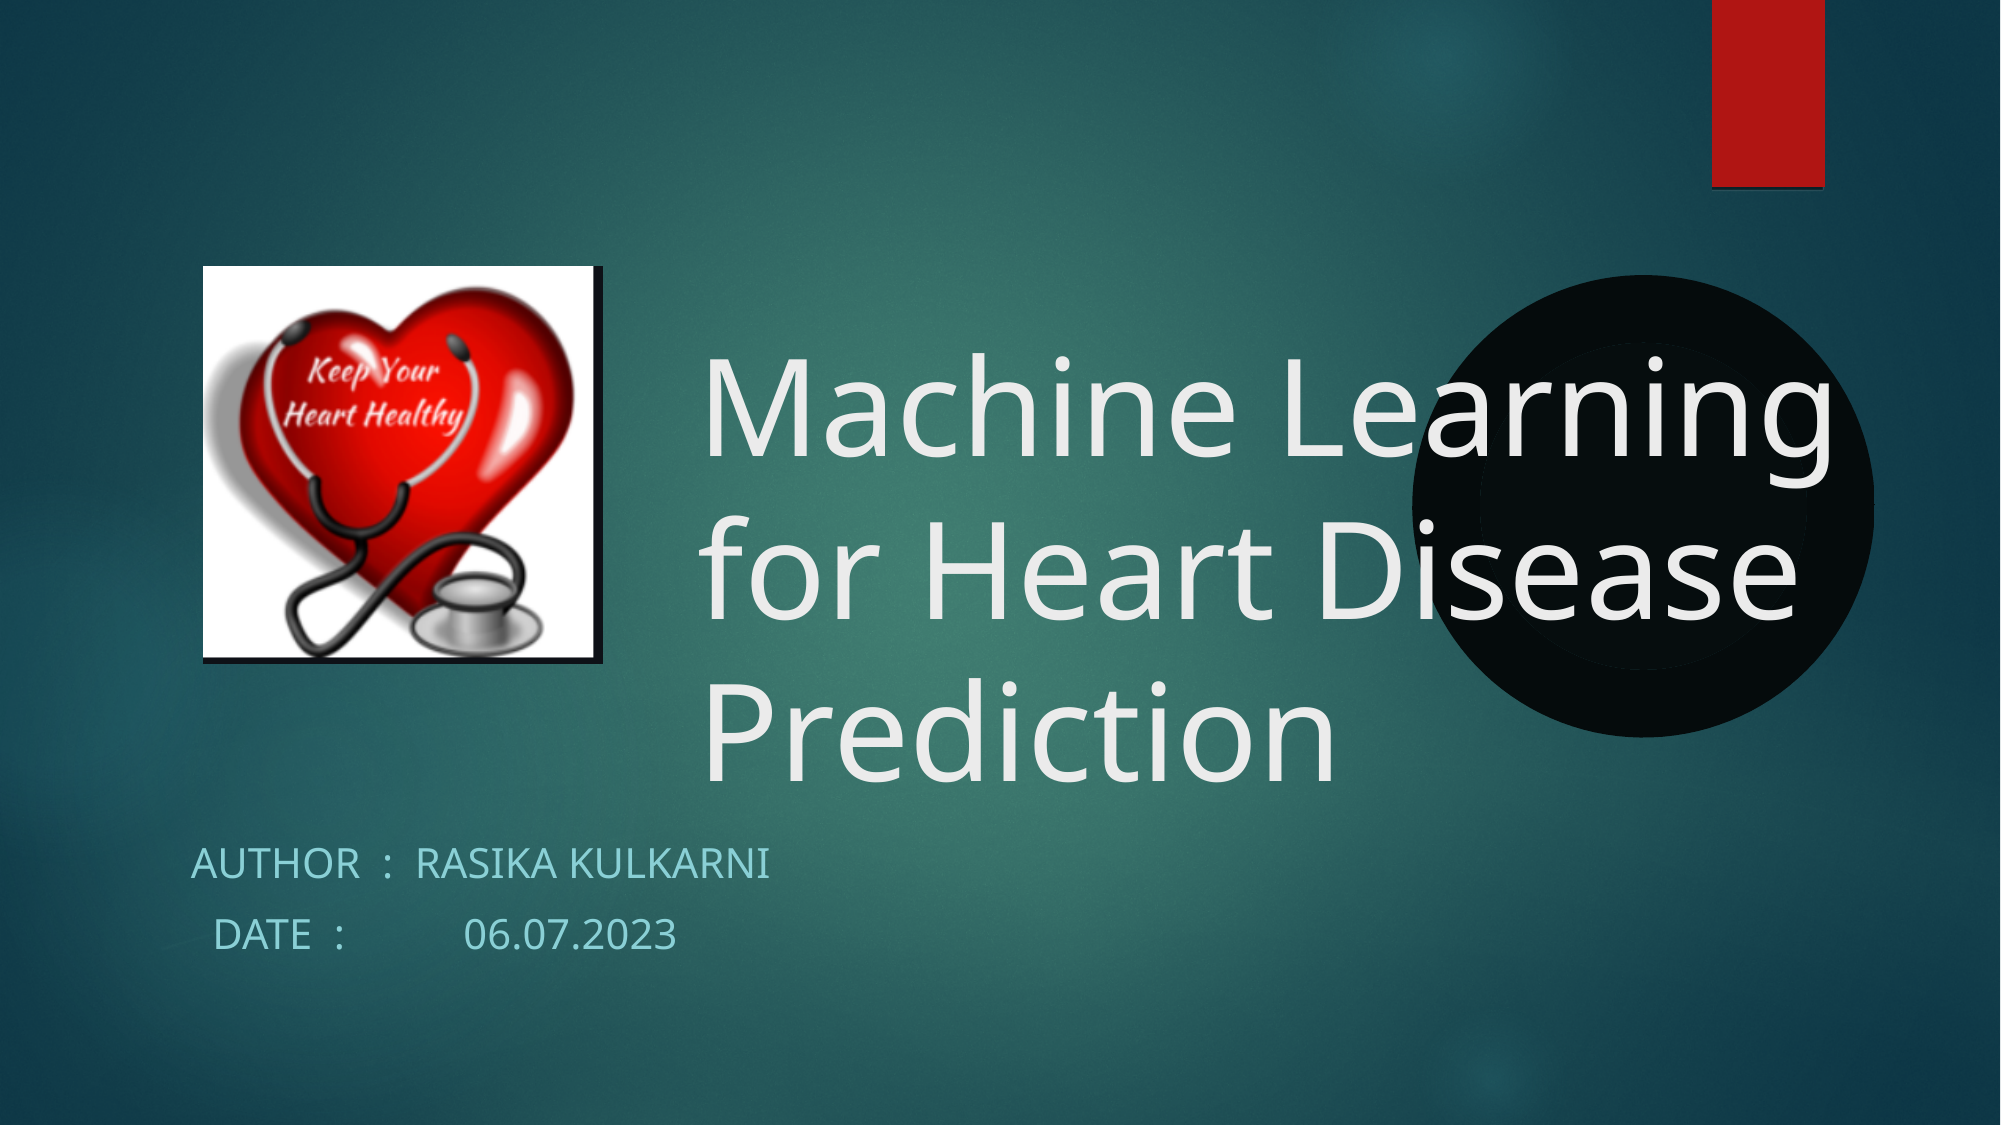

# Machine Learning for Heart Disease Prediction
Author : Rasika Kulkarni
 Date : 06.07.2023